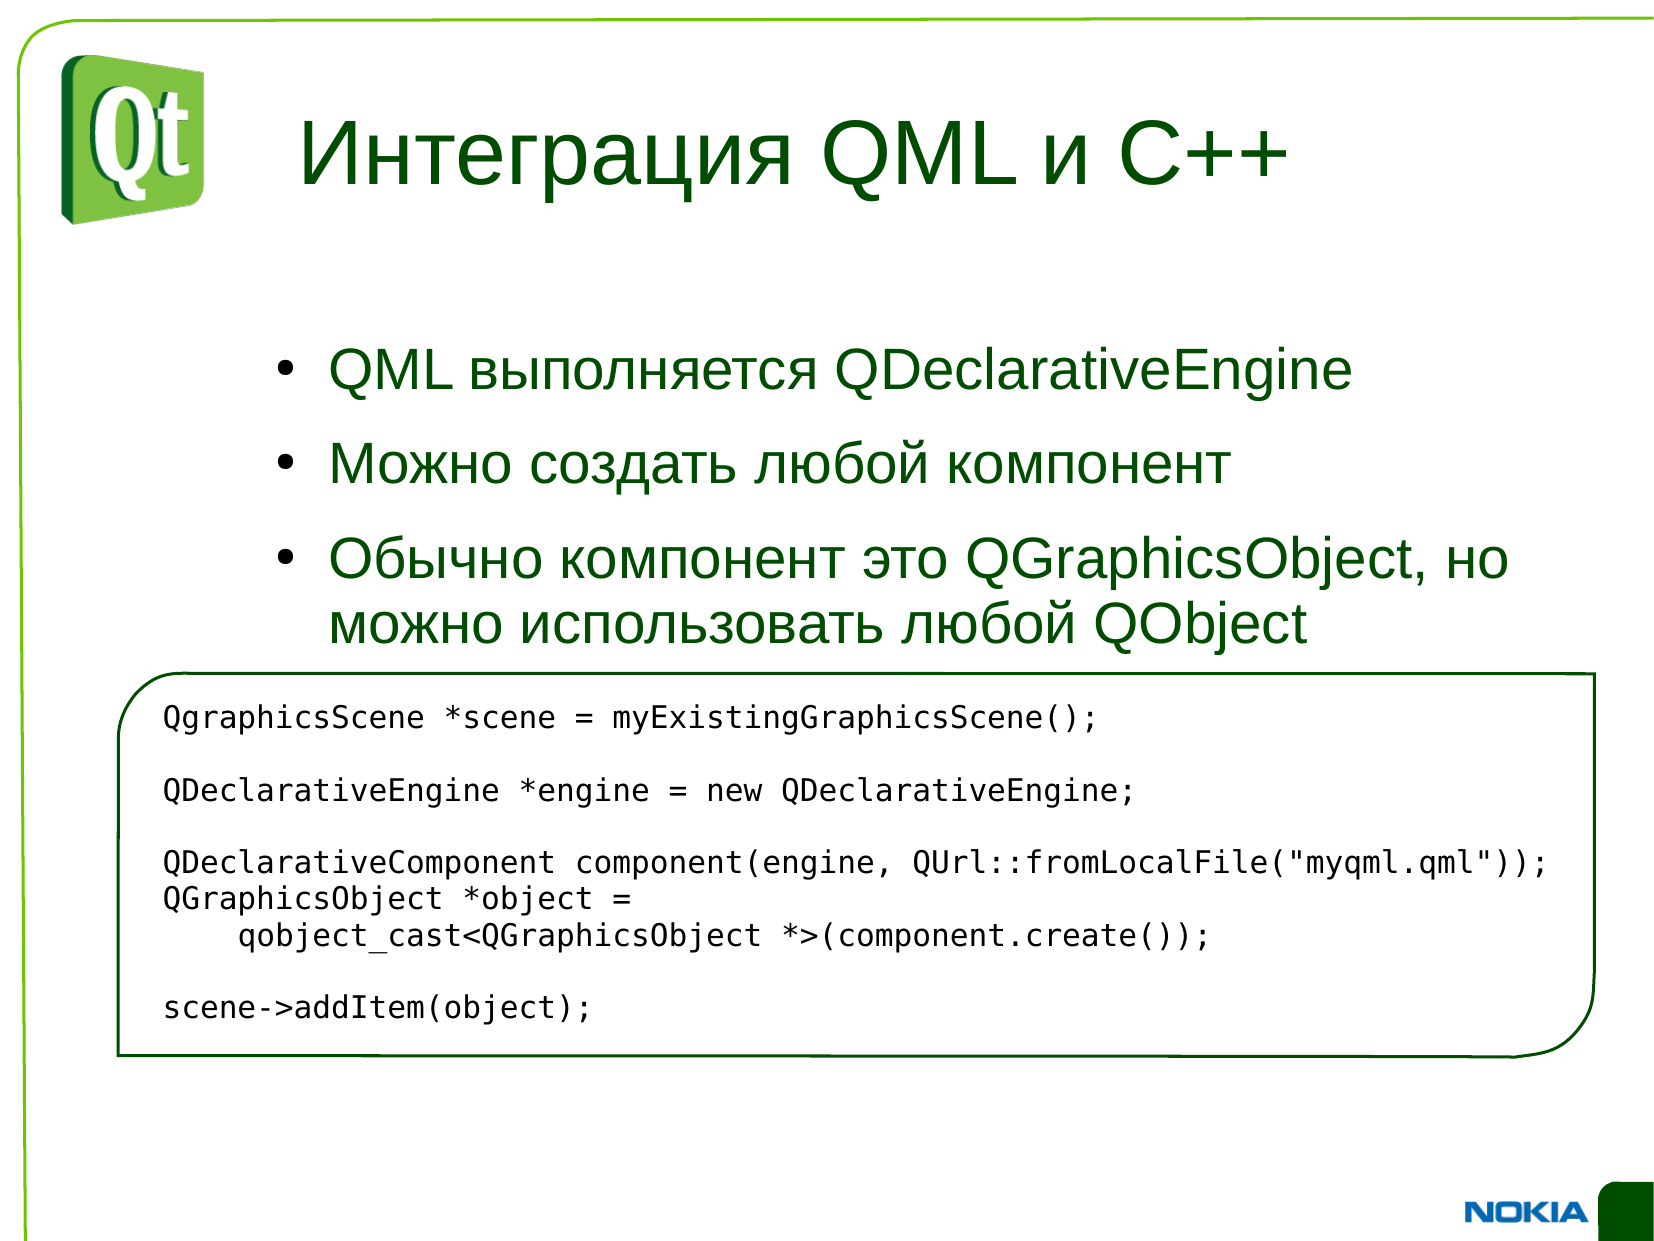

# Интеграция QML и C++
QML выполняется QDeclarativeEngine
Можно создать любой компонент
Обычно компонент это QGraphicsObject, но можно использовать любой QObject
QgraphicsScene *scene = myExistingGraphicsScene();
QDeclarativeEngine *engine = new QDeclarativeEngine;
QDeclarativeComponent component(engine, QUrl::fromLocalFile("myqml.qml"));
QGraphicsObject *object =
 qobject_cast<QGraphicsObject *>(component.create());
scene->addItem(object);